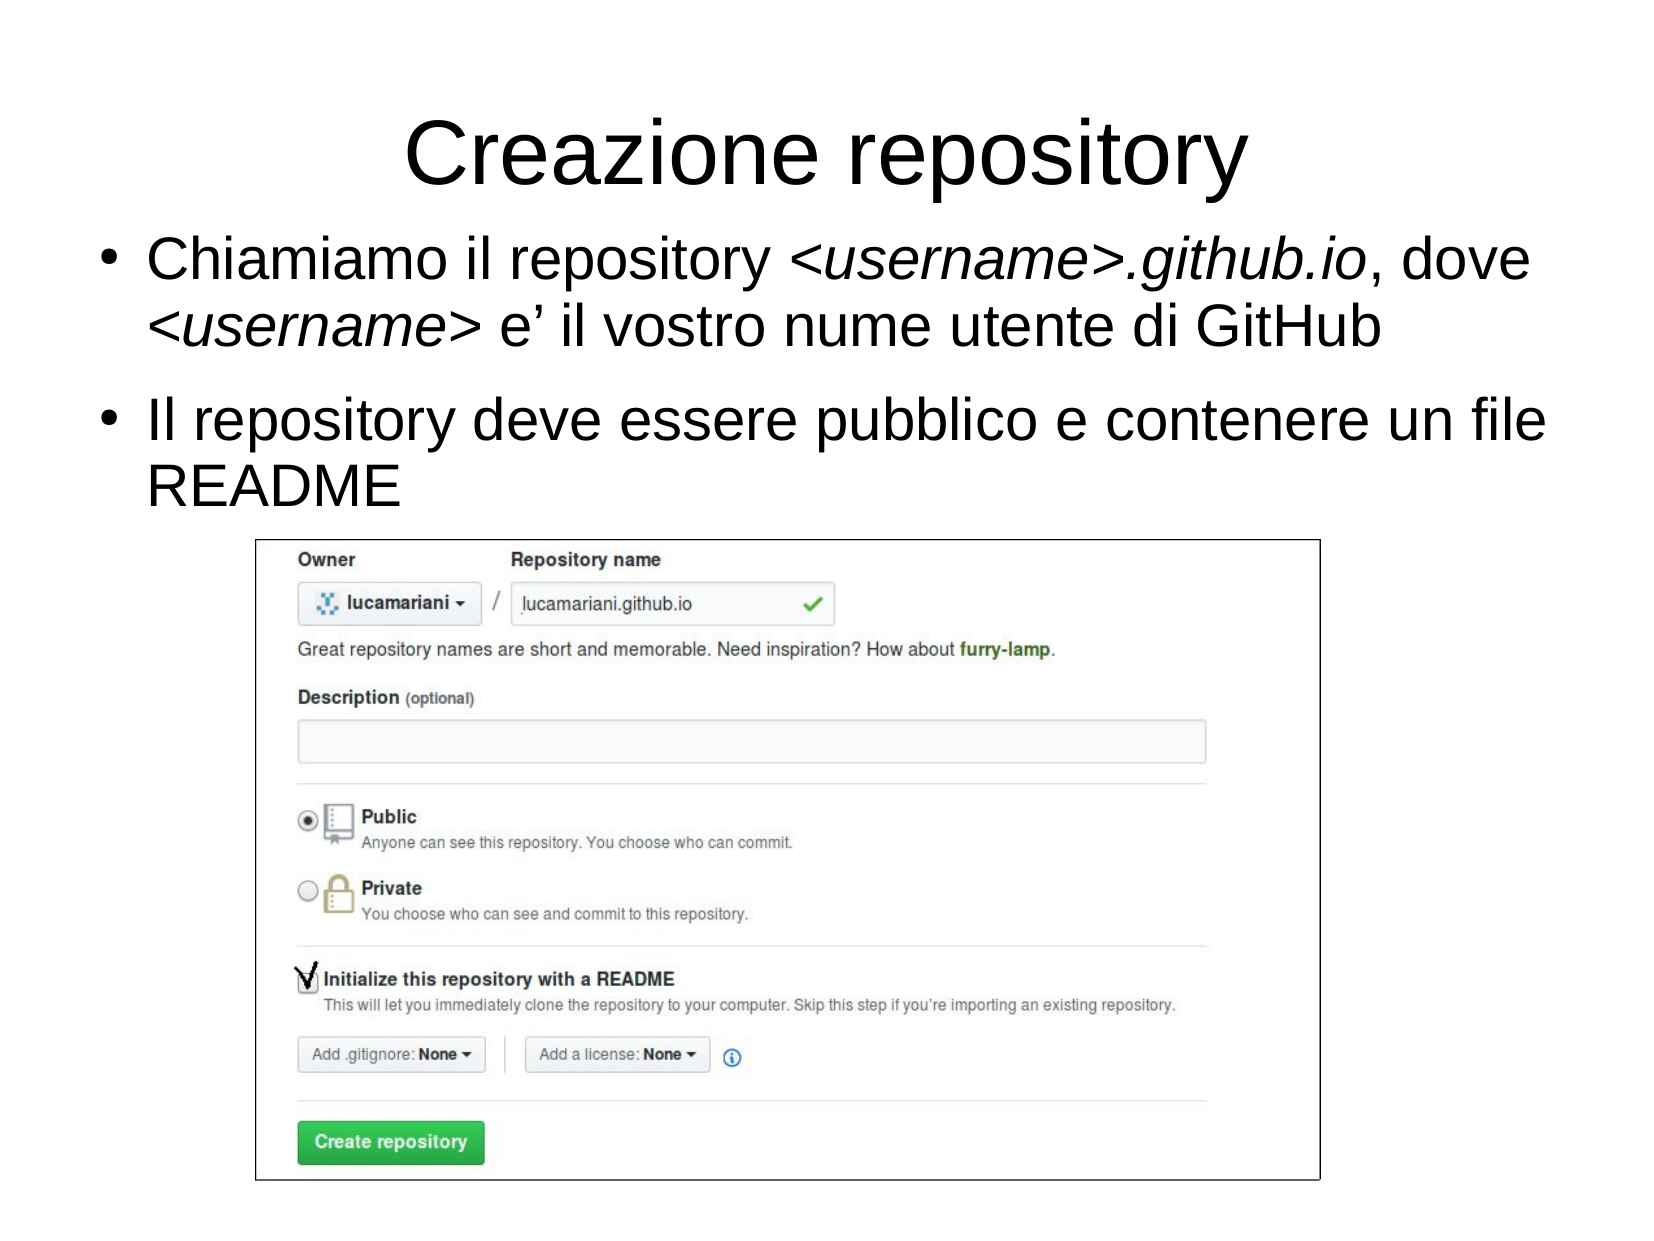

# Creazione repository
Chiamiamo il repository <username>.github.io, dove <username> e’ il vostro nume utente di GitHub
Il repository deve essere pubblico e contenere un file README